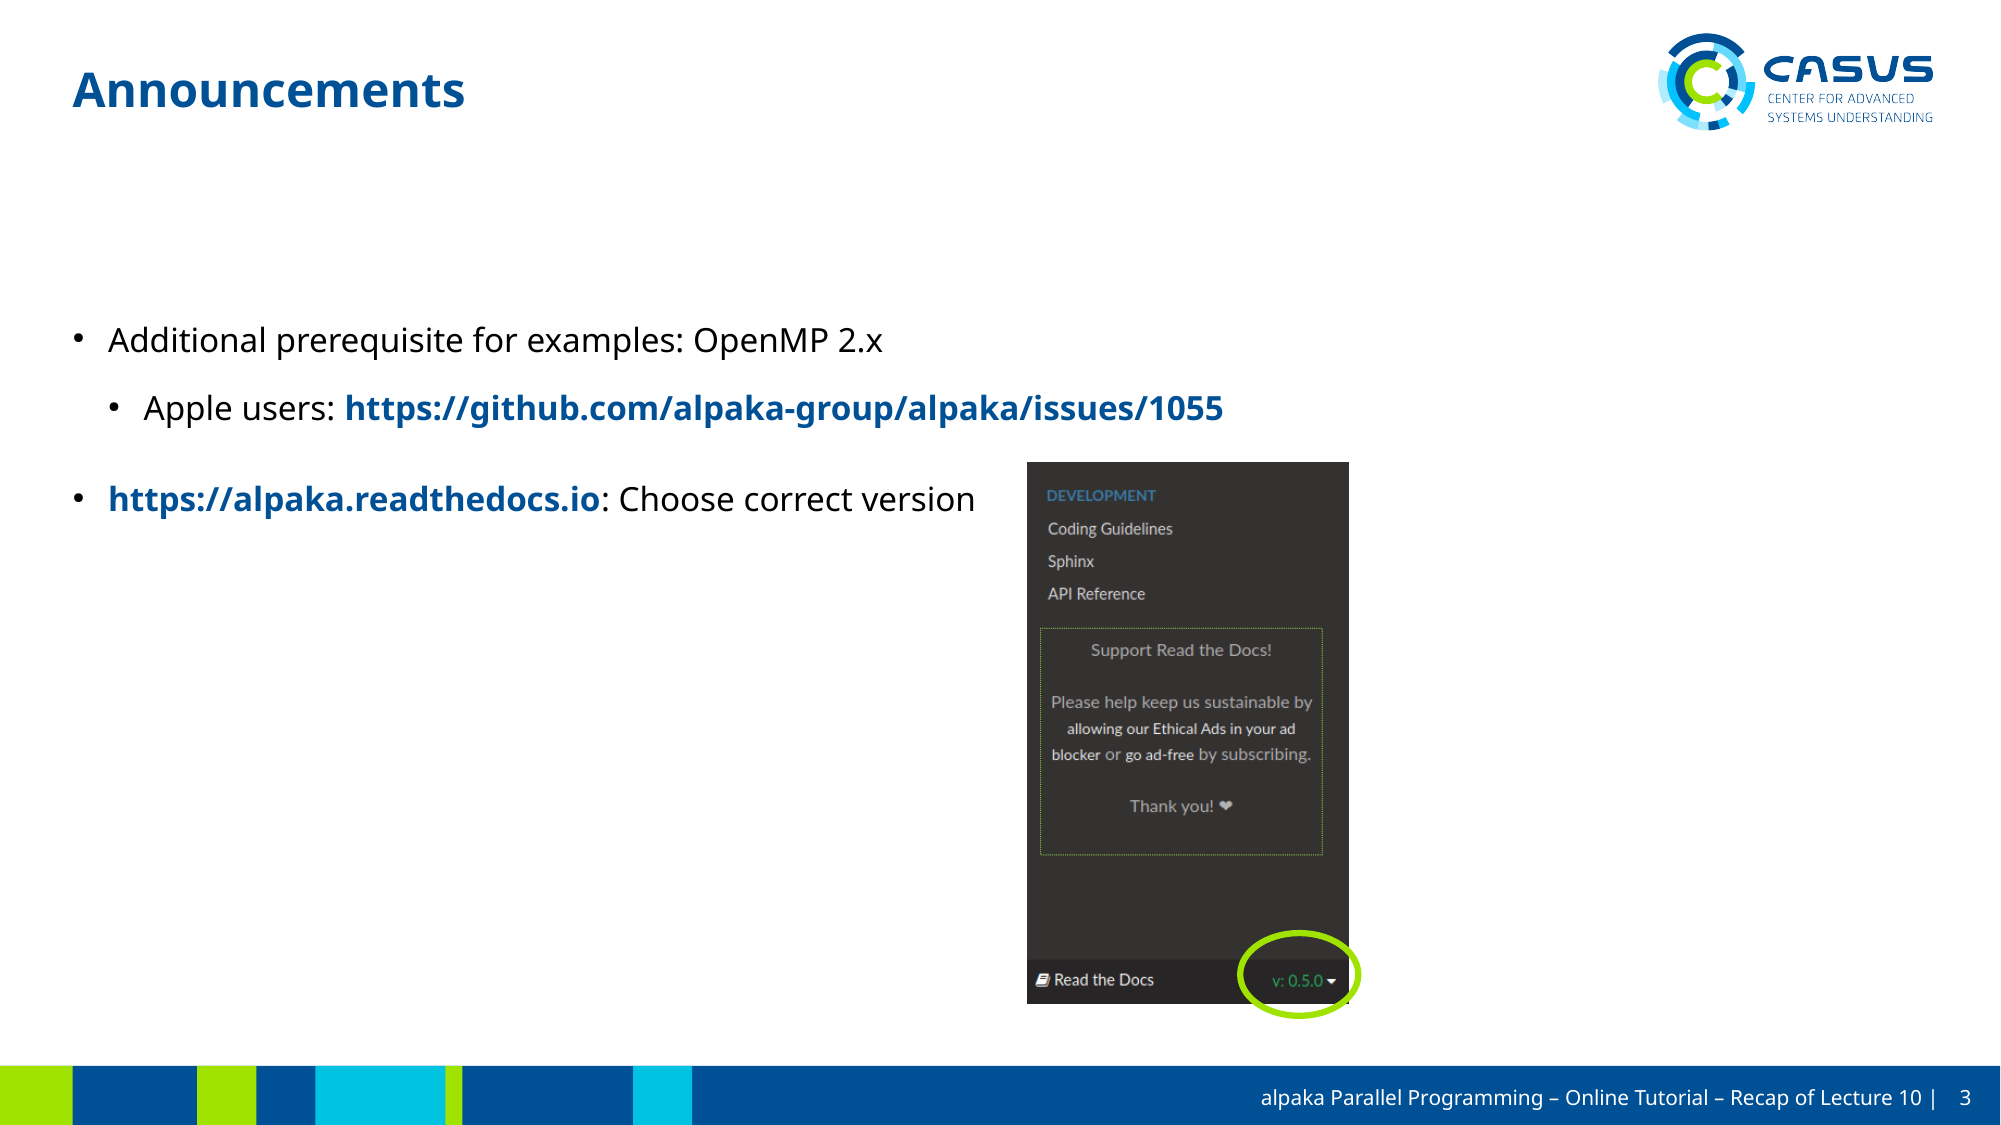

# Announcements
Additional prerequisite for examples: OpenMP 2.x
Apple users: https://github.com/alpaka-group/alpaka/issues/1055
https://alpaka.readthedocs.io: Choose correct version
alpaka Parallel Programming – Online Tutorial – Recap of Lecture 10
3